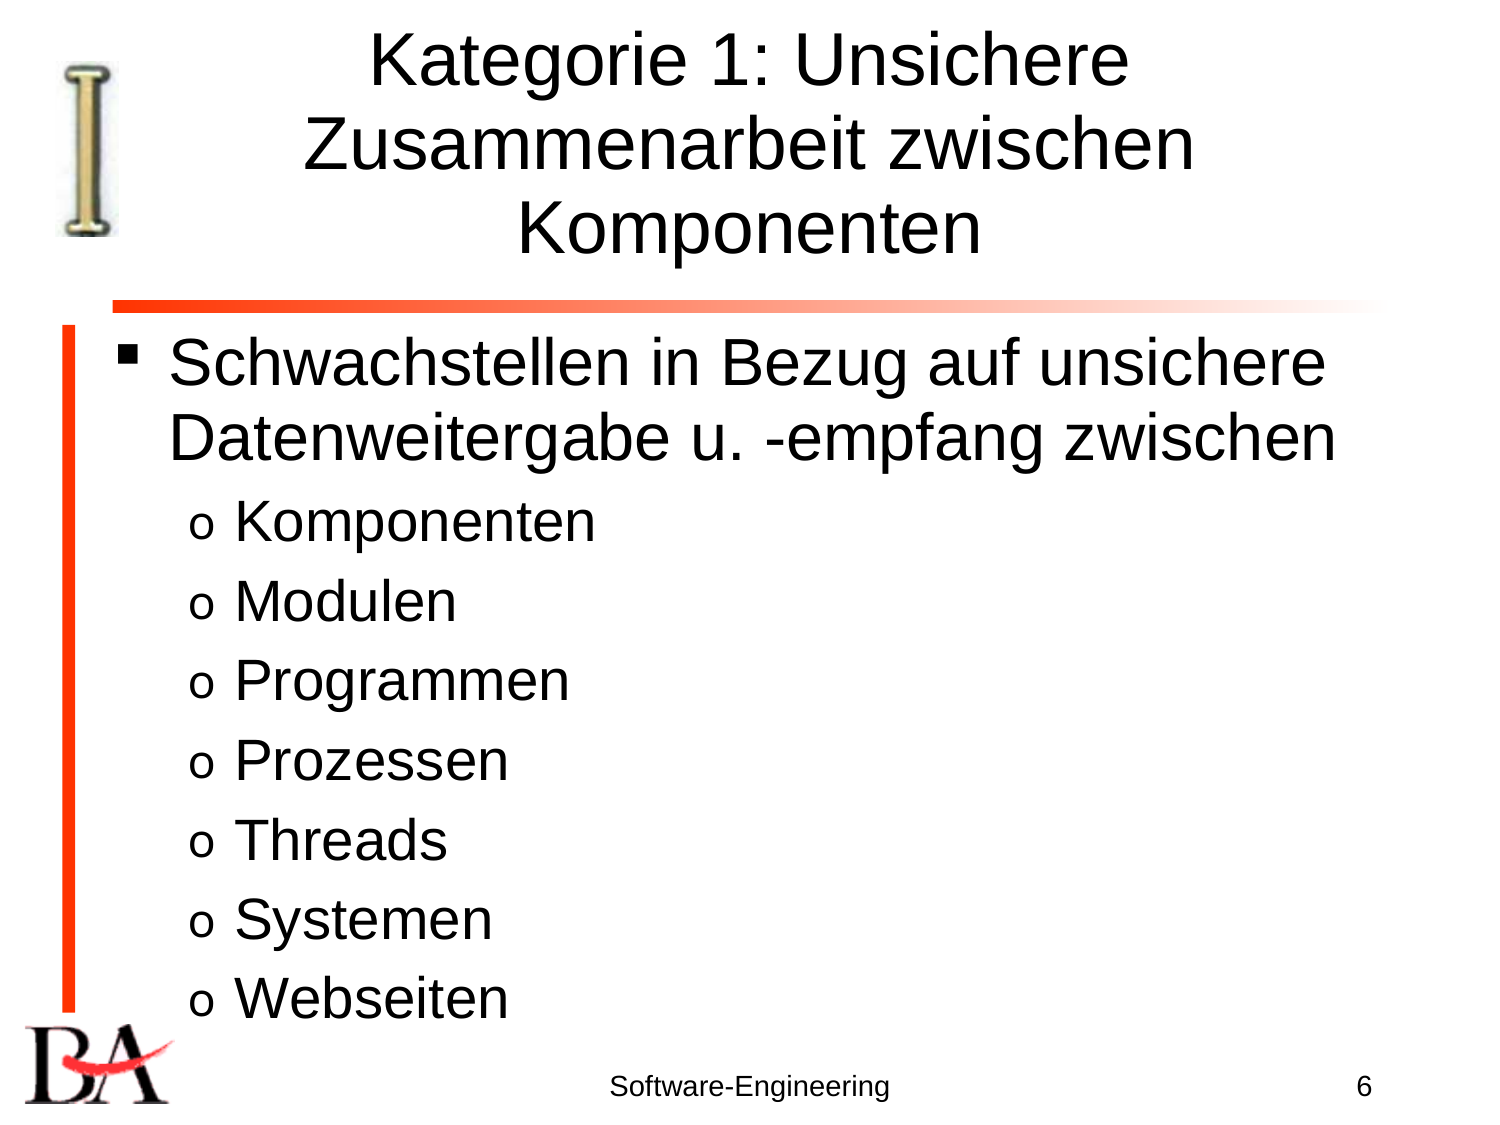

# Kategorie 1: Unsichere Zusammenarbeit zwischen Komponenten
Schwachstellen in Bezug auf unsichere Datenweitergabe u. -empfang zwischen
Komponenten
Modulen
Programmen
Prozessen
Threads
Systemen
Webseiten
6